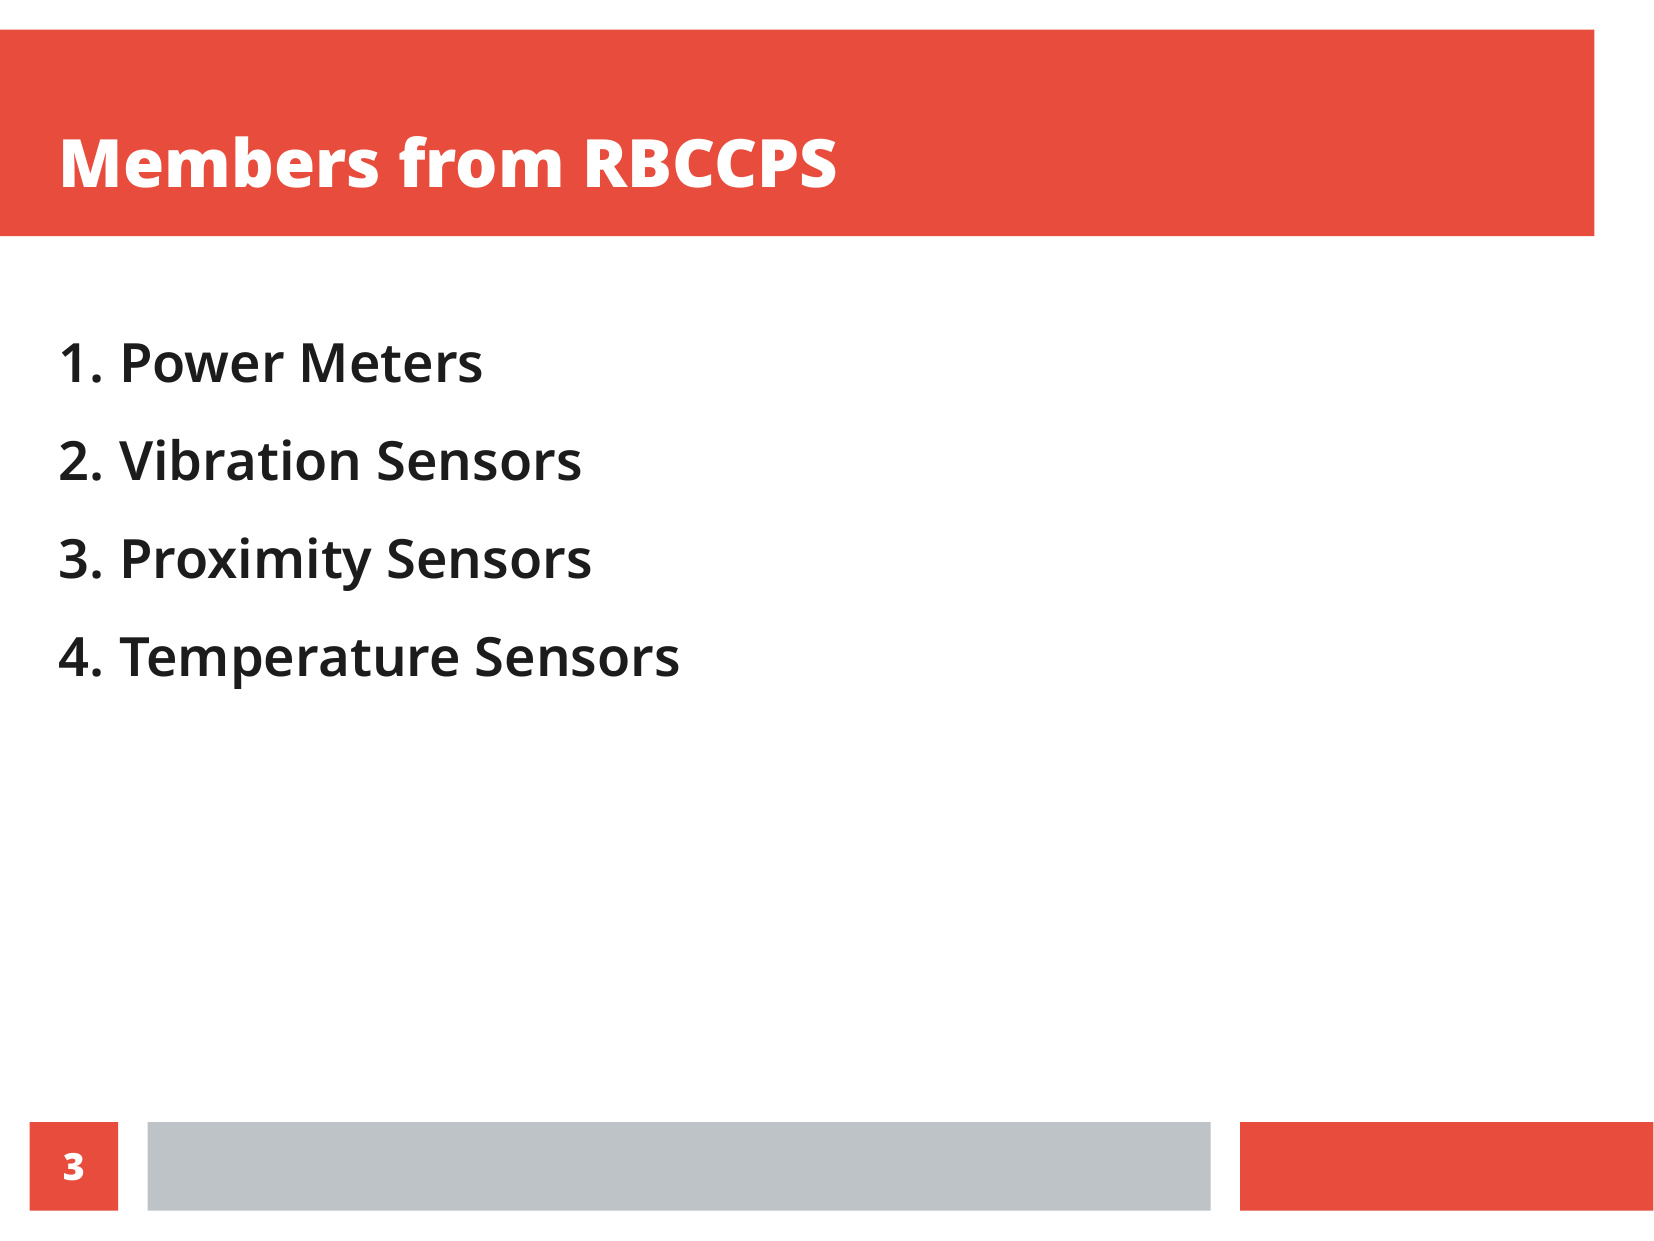

# Members from RBCCPS
1. Power Meters
2. Vibration Sensors
3. Proximity Sensors
4. Temperature Sensors
3